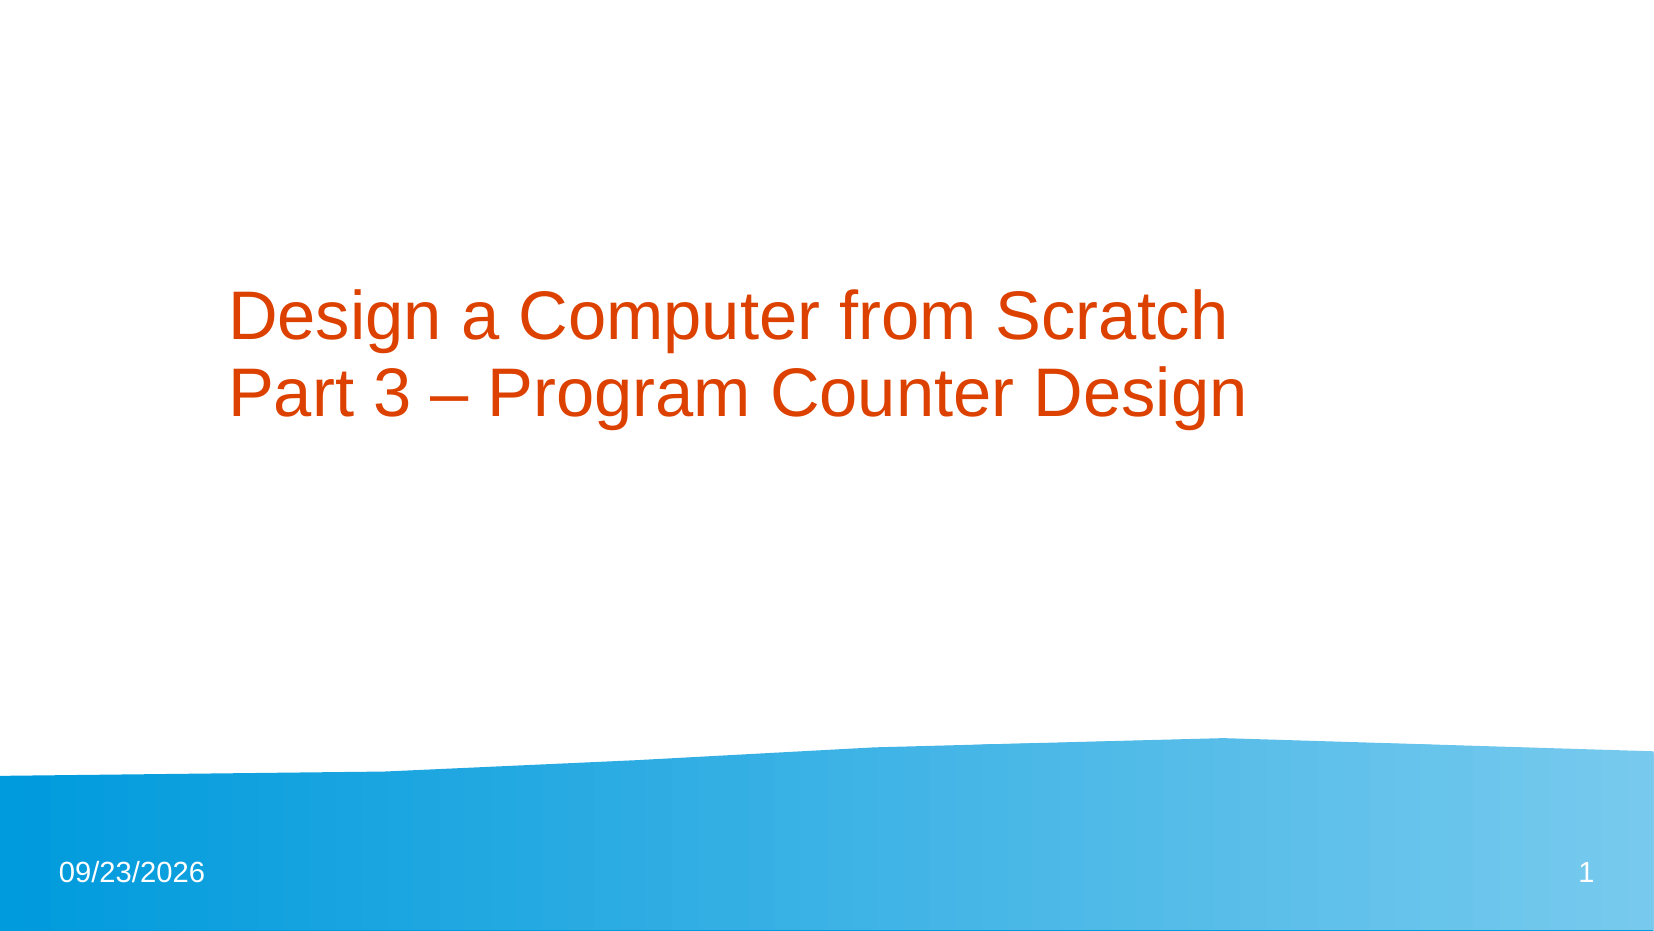

# Design a Computer from Scratch Part 3 – Program Counter Design